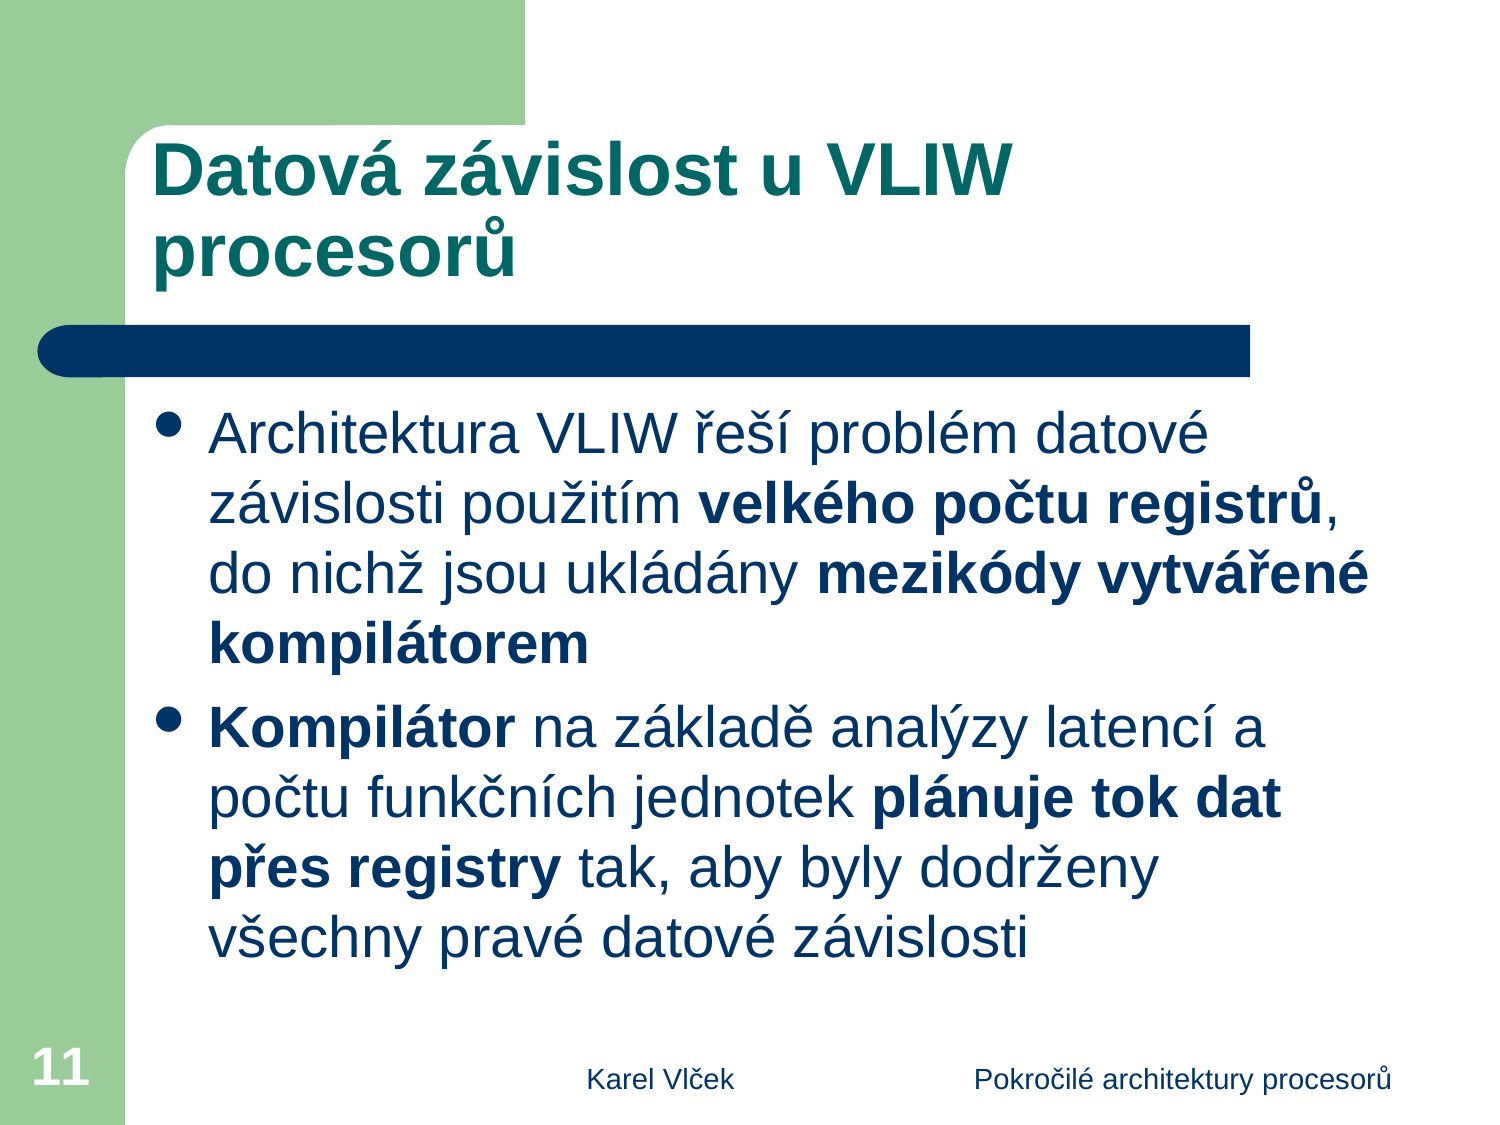

# Datová závislost u VLIW procesorů
Architektura VLIW řeší problém datové závislosti použitím velkého počtu registrů, do nichž jsou ukládány mezikódy vytvářené kompilátorem
Kompilátor na základě analýzy latencí a počtu funkčních jednotek plánuje tok dat přes registry tak, aby byly dodrženy všechny pravé datové závislosti
11
Karel Vlček
Pokročilé architektury procesorů